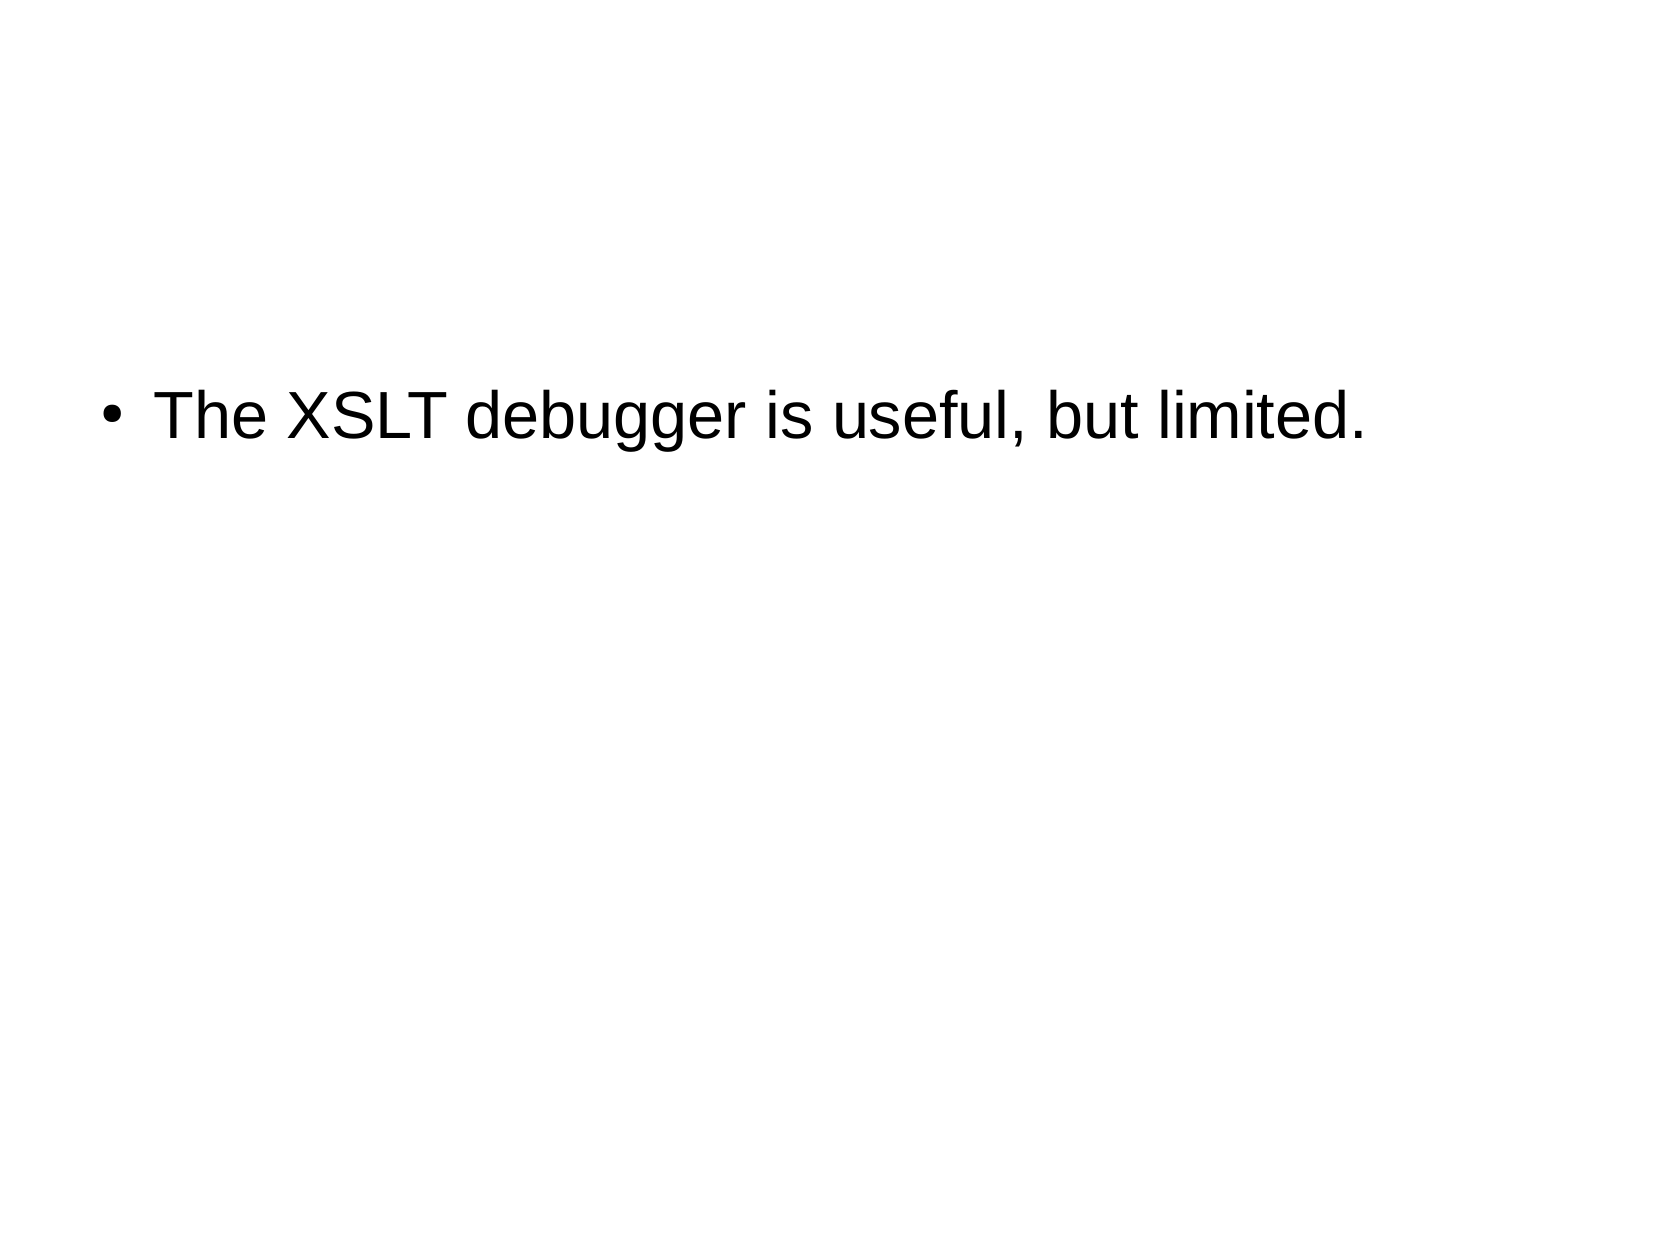

# The XSLT debugger is useful, but limited.